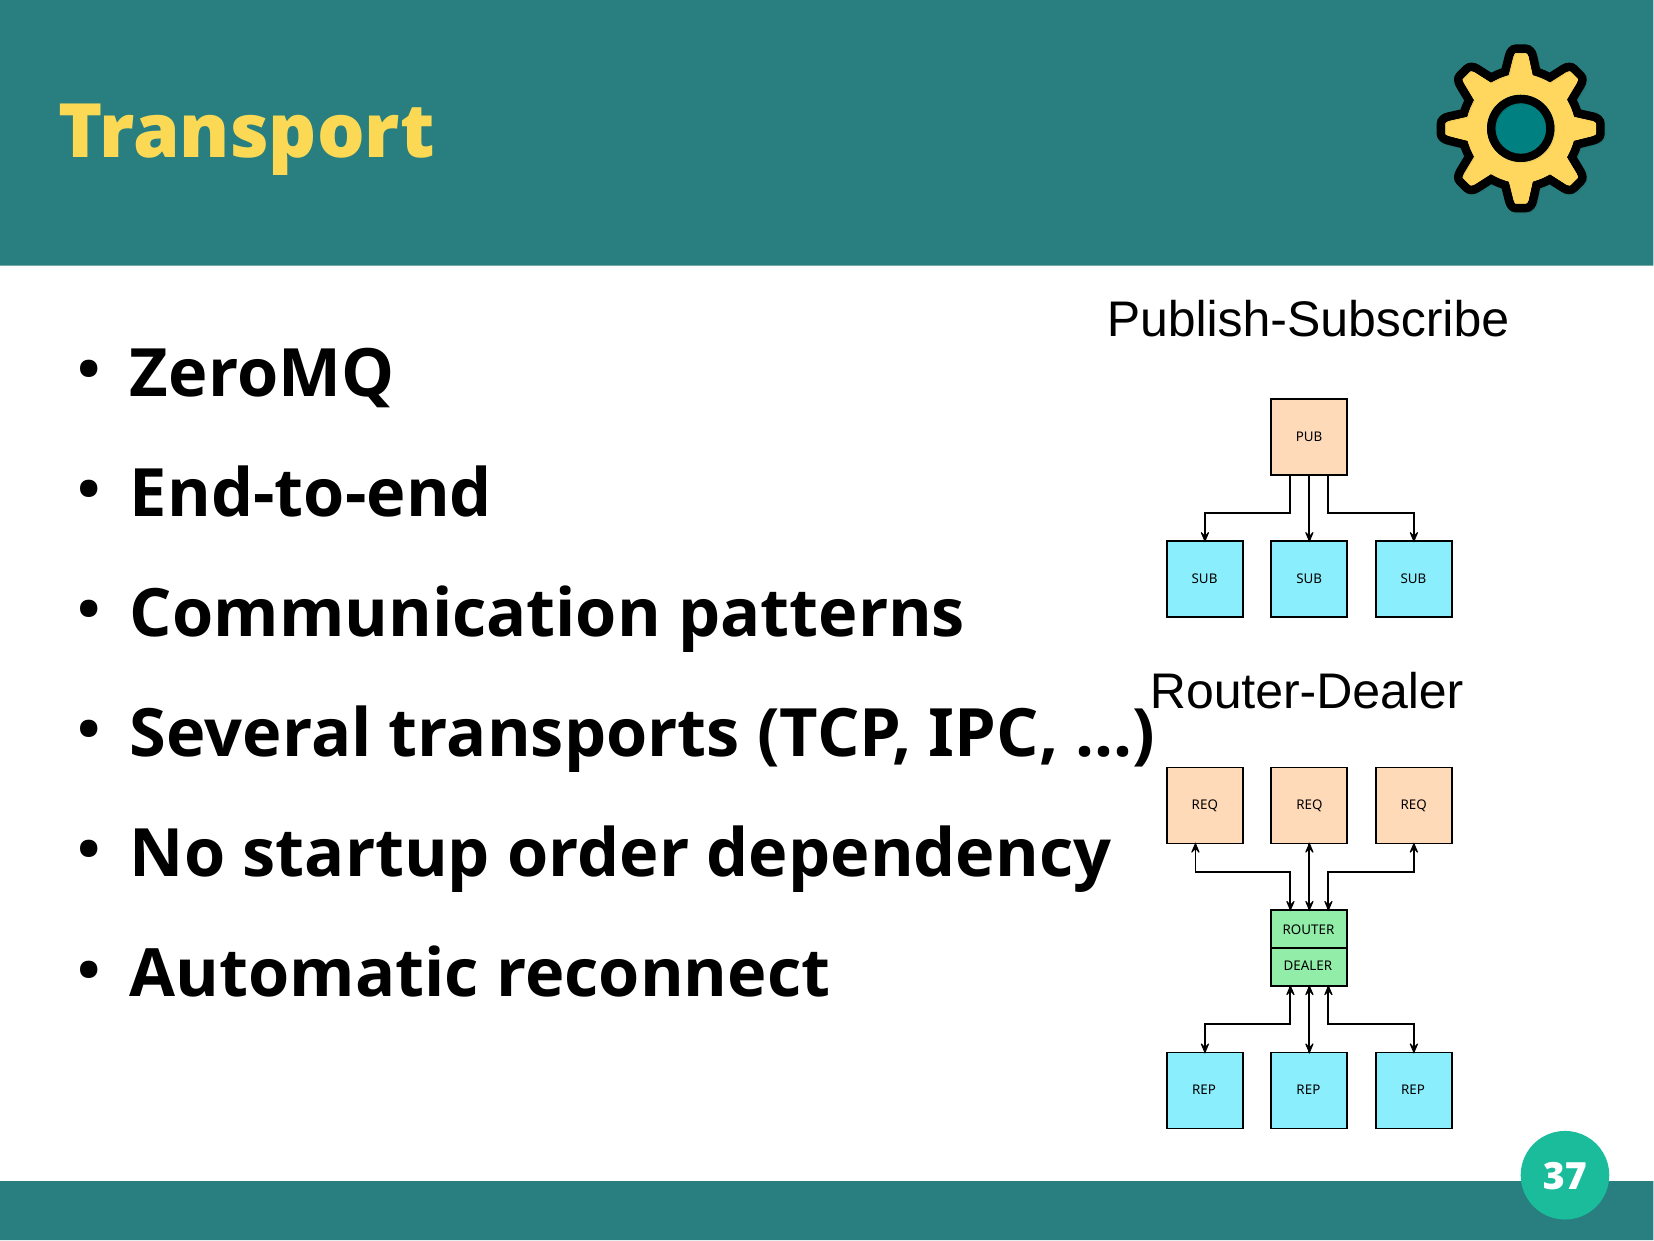

# Transport
ZeroMQ
End-to-end
Communication patterns
Several transports (TCP, IPC, …)
No startup order dependency
Automatic reconnect
37